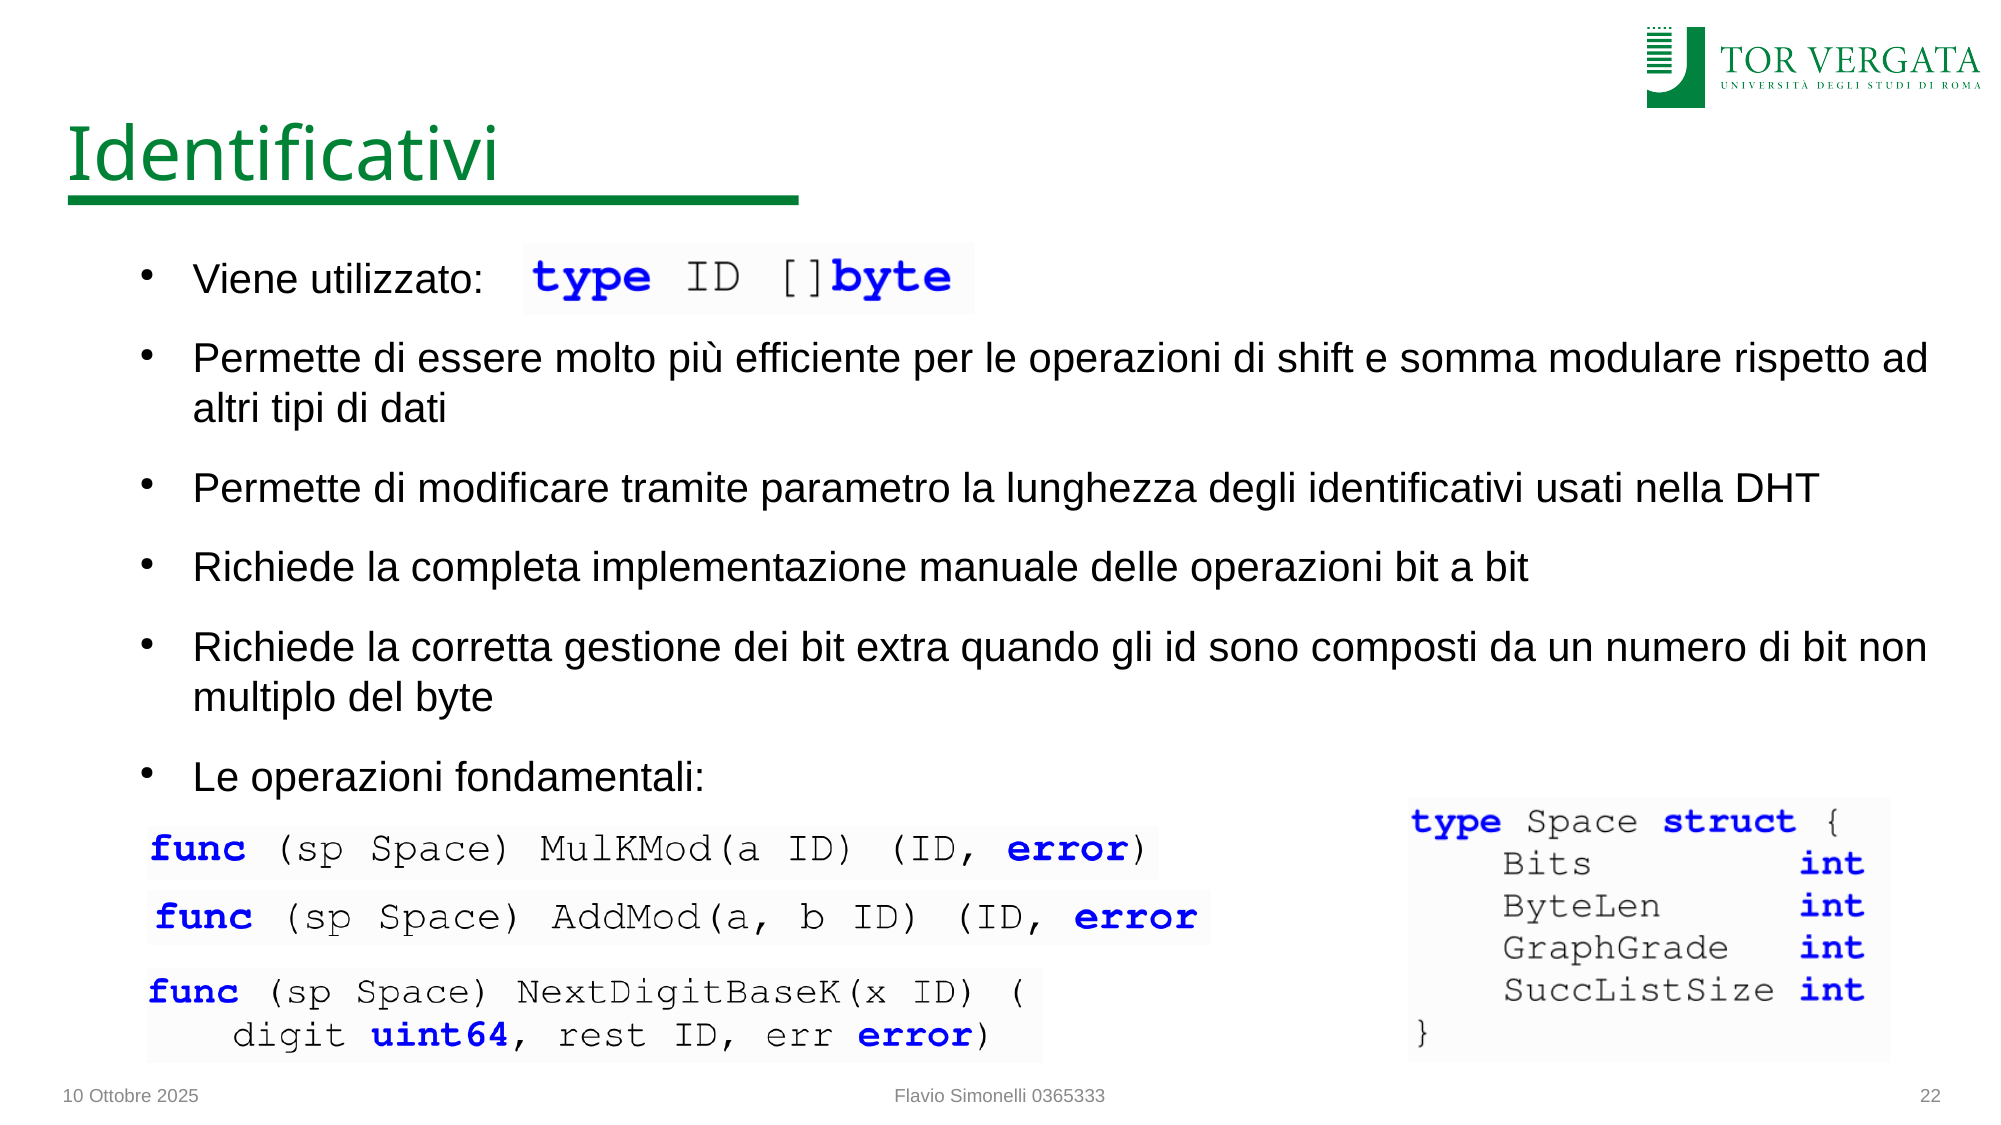

# Identificativi
Viene utilizzato:
Permette di essere molto più efficiente per le operazioni di shift e somma modulare rispetto ad altri tipi di dati
Permette di modificare tramite parametro la lunghezza degli identificativi usati nella DHT
Richiede la completa implementazione manuale delle operazioni bit a bit
Richiede la corretta gestione dei bit extra quando gli id sono composti da un numero di bit non multiplo del byte
Le operazioni fondamentali:
10 Ottobre 2025
Flavio Simonelli 0365333
22